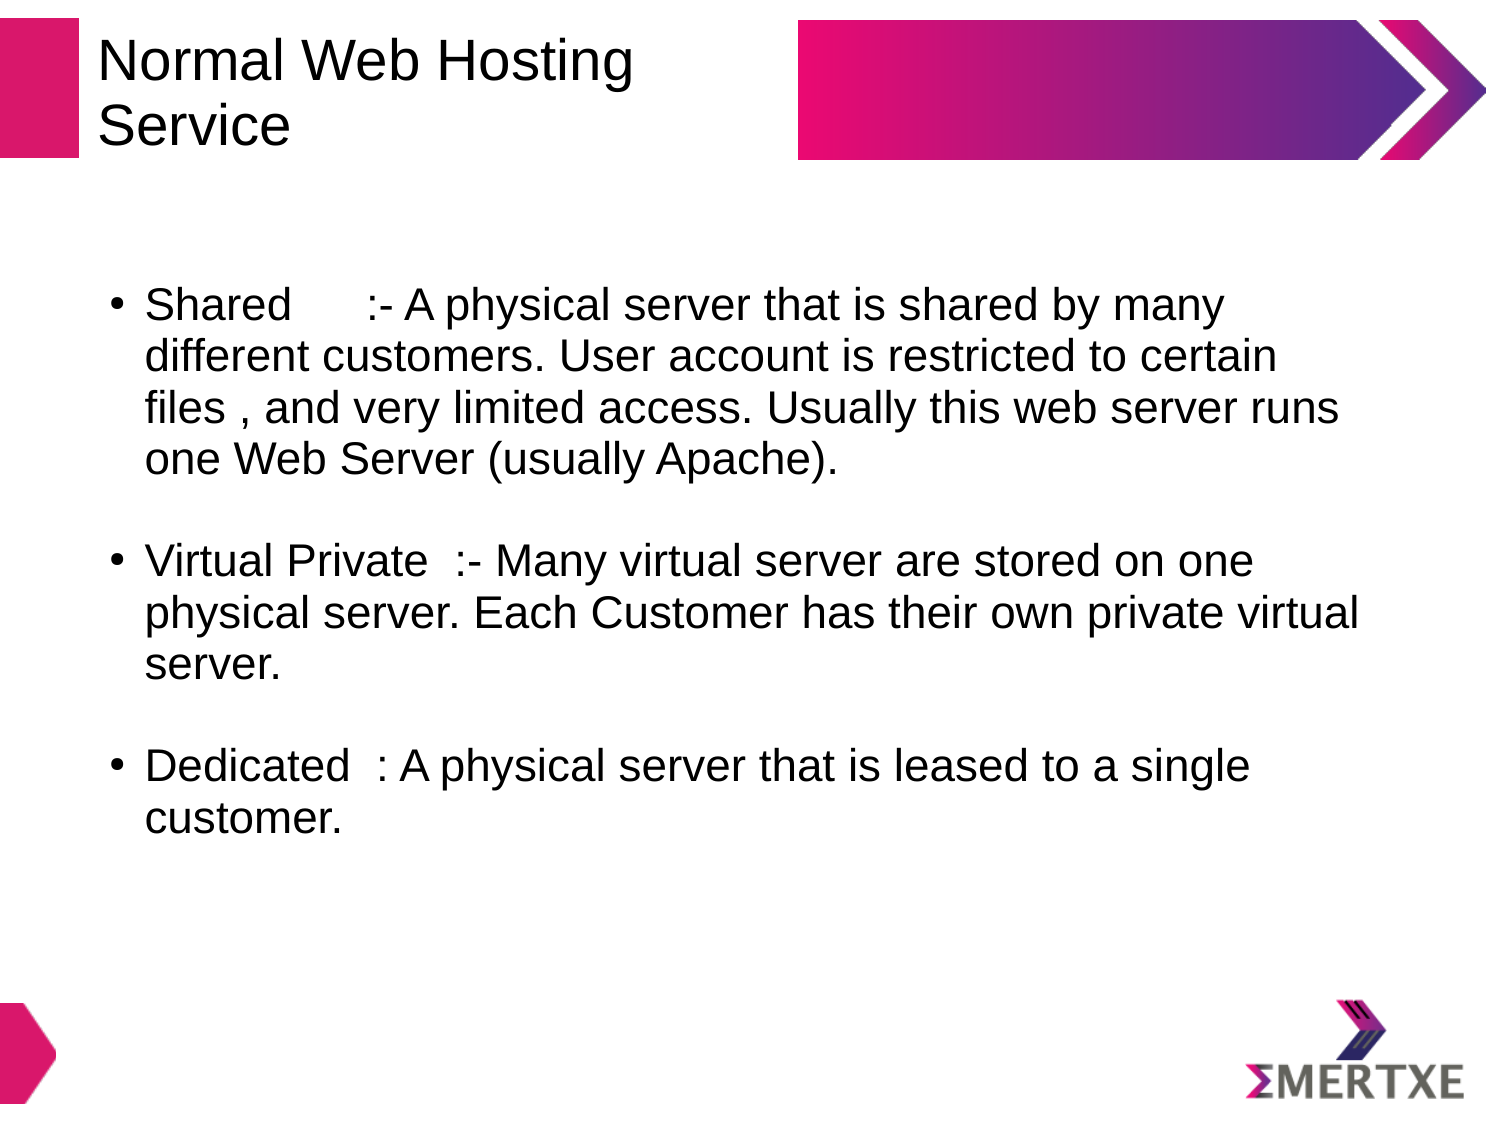

Normal Web Hosting Service
Shared 	:- A physical server that is shared by many different customers. User account is restricted to certain files , and very limited access. Usually this web server runs one Web Server (usually Apache).
Virtual Private :- Many virtual server are stored on one physical server. Each Customer has their own private virtual server.
Dedicated : A physical server that is leased to a single customer.